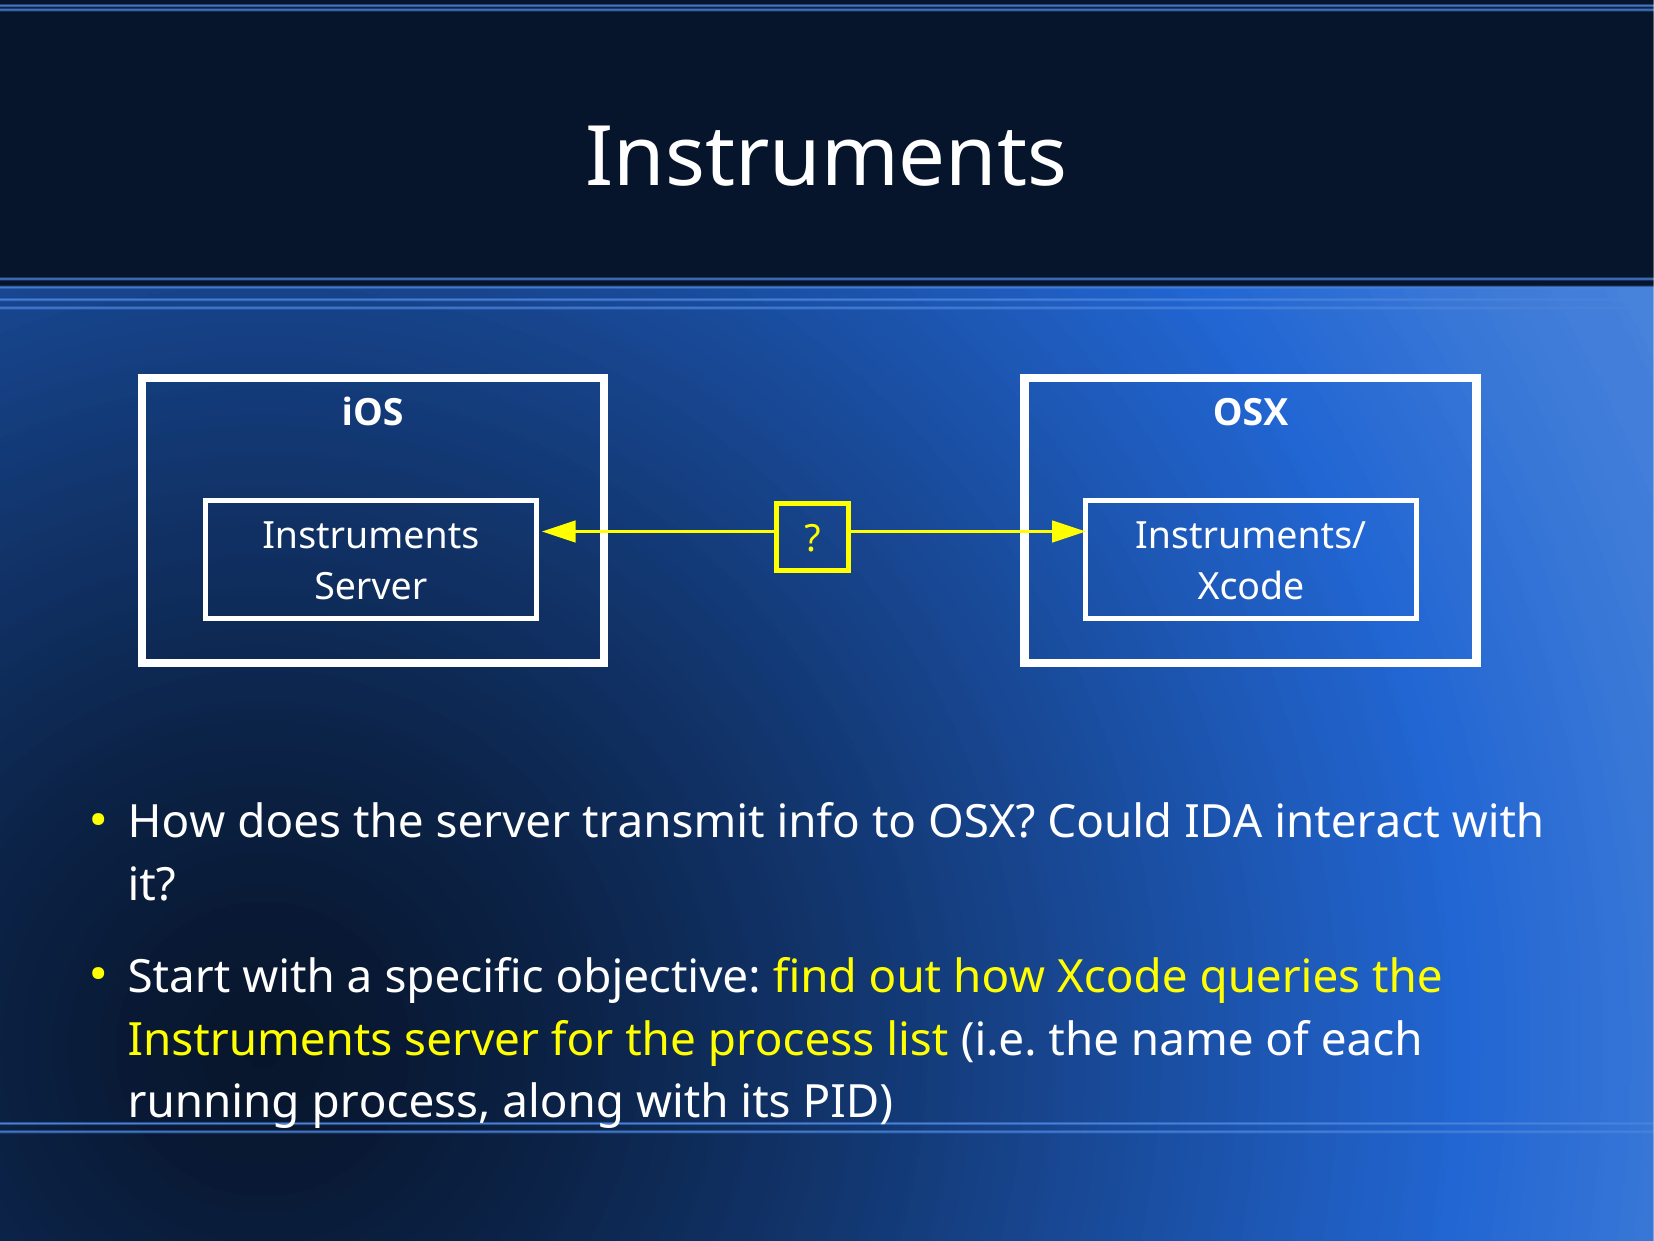

# Instruments
| iOS |
| --- |
| OSX |
| --- |
| Instruments Server |
| --- |
| Instruments/Xcode |
| --- |
| ? |
| --- |
How does the server transmit info to OSX? Could IDA interact with it?
Start with a specific objective: find out how Xcode queries the Instruments server for the process list (i.e. the name of each running process, along with its PID)